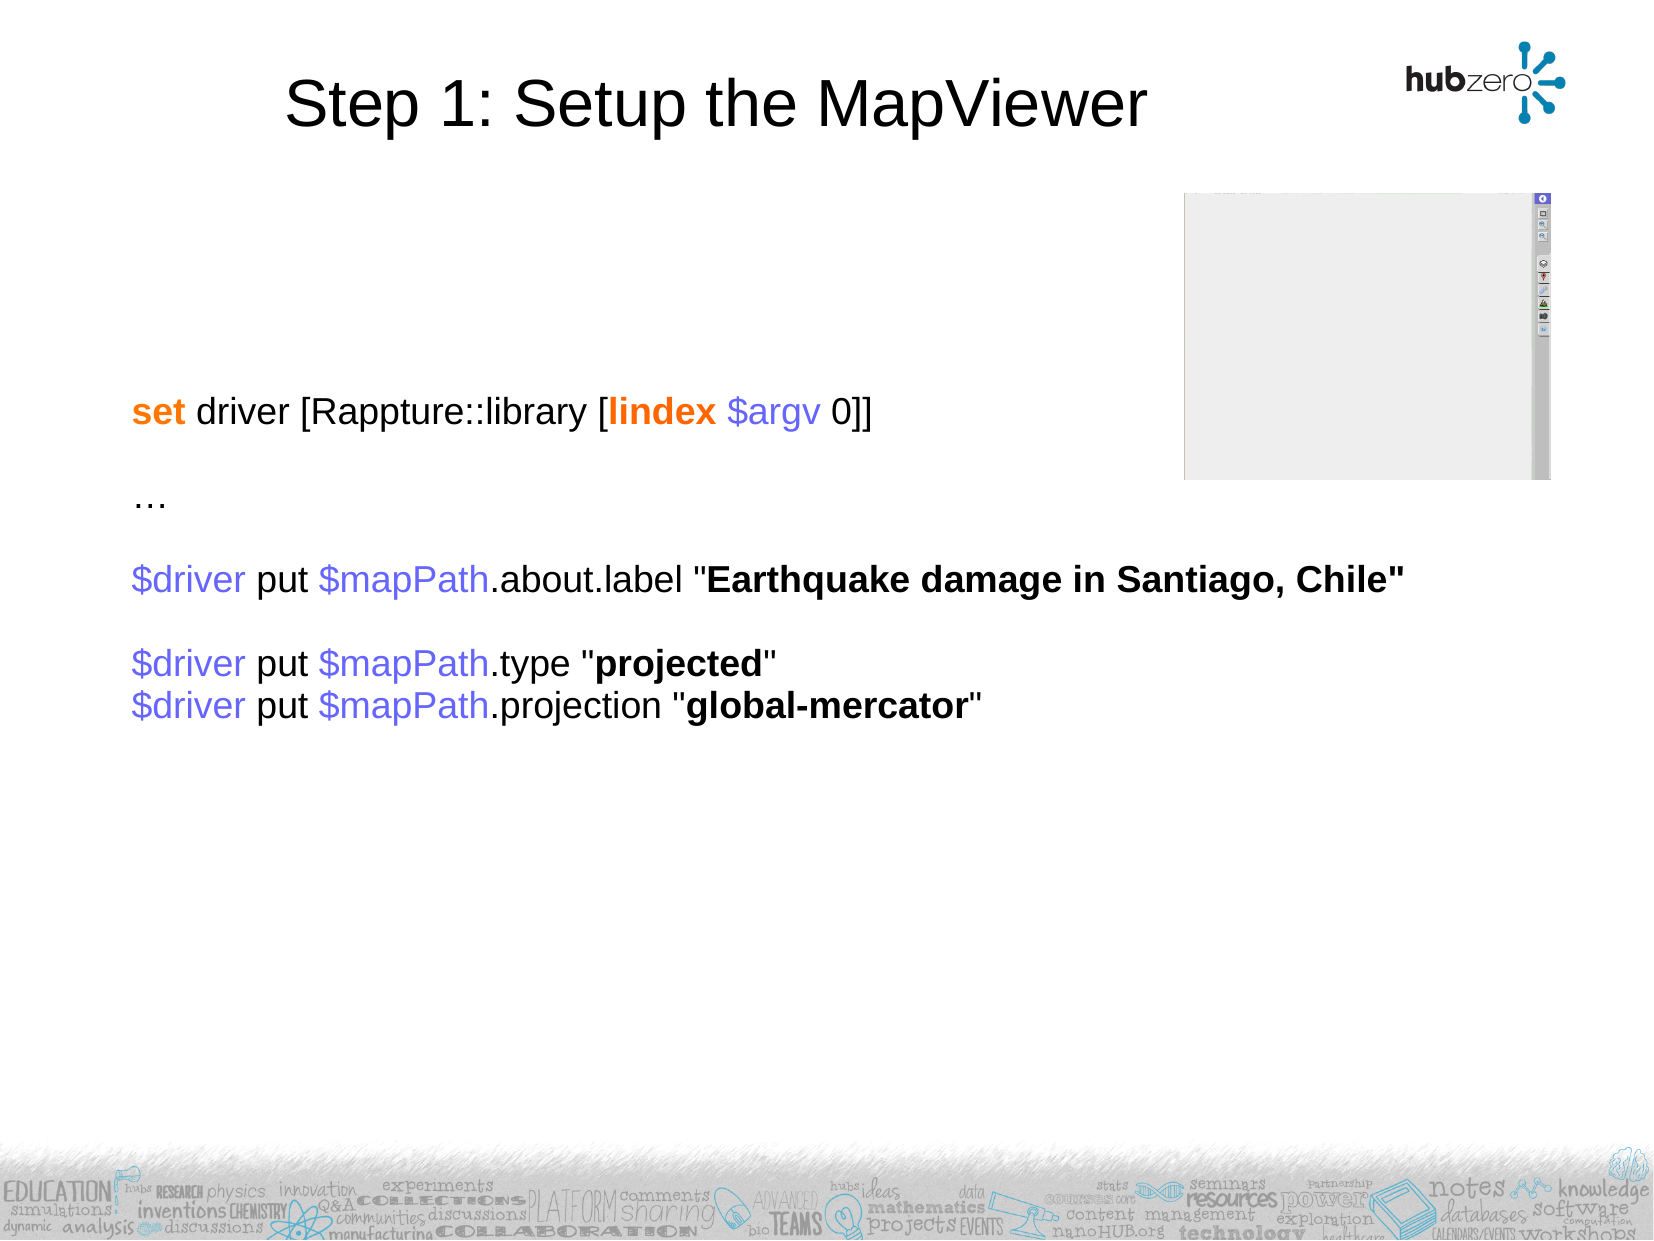

# Step 1: Setup the MapViewer
set driver [Rappture::library [lindex $argv 0]]
…
$driver put $mapPath.about.label "Earthquake damage in Santiago, Chile"
$driver put $mapPath.type "projected"
$driver put $mapPath.projection "global-mercator"